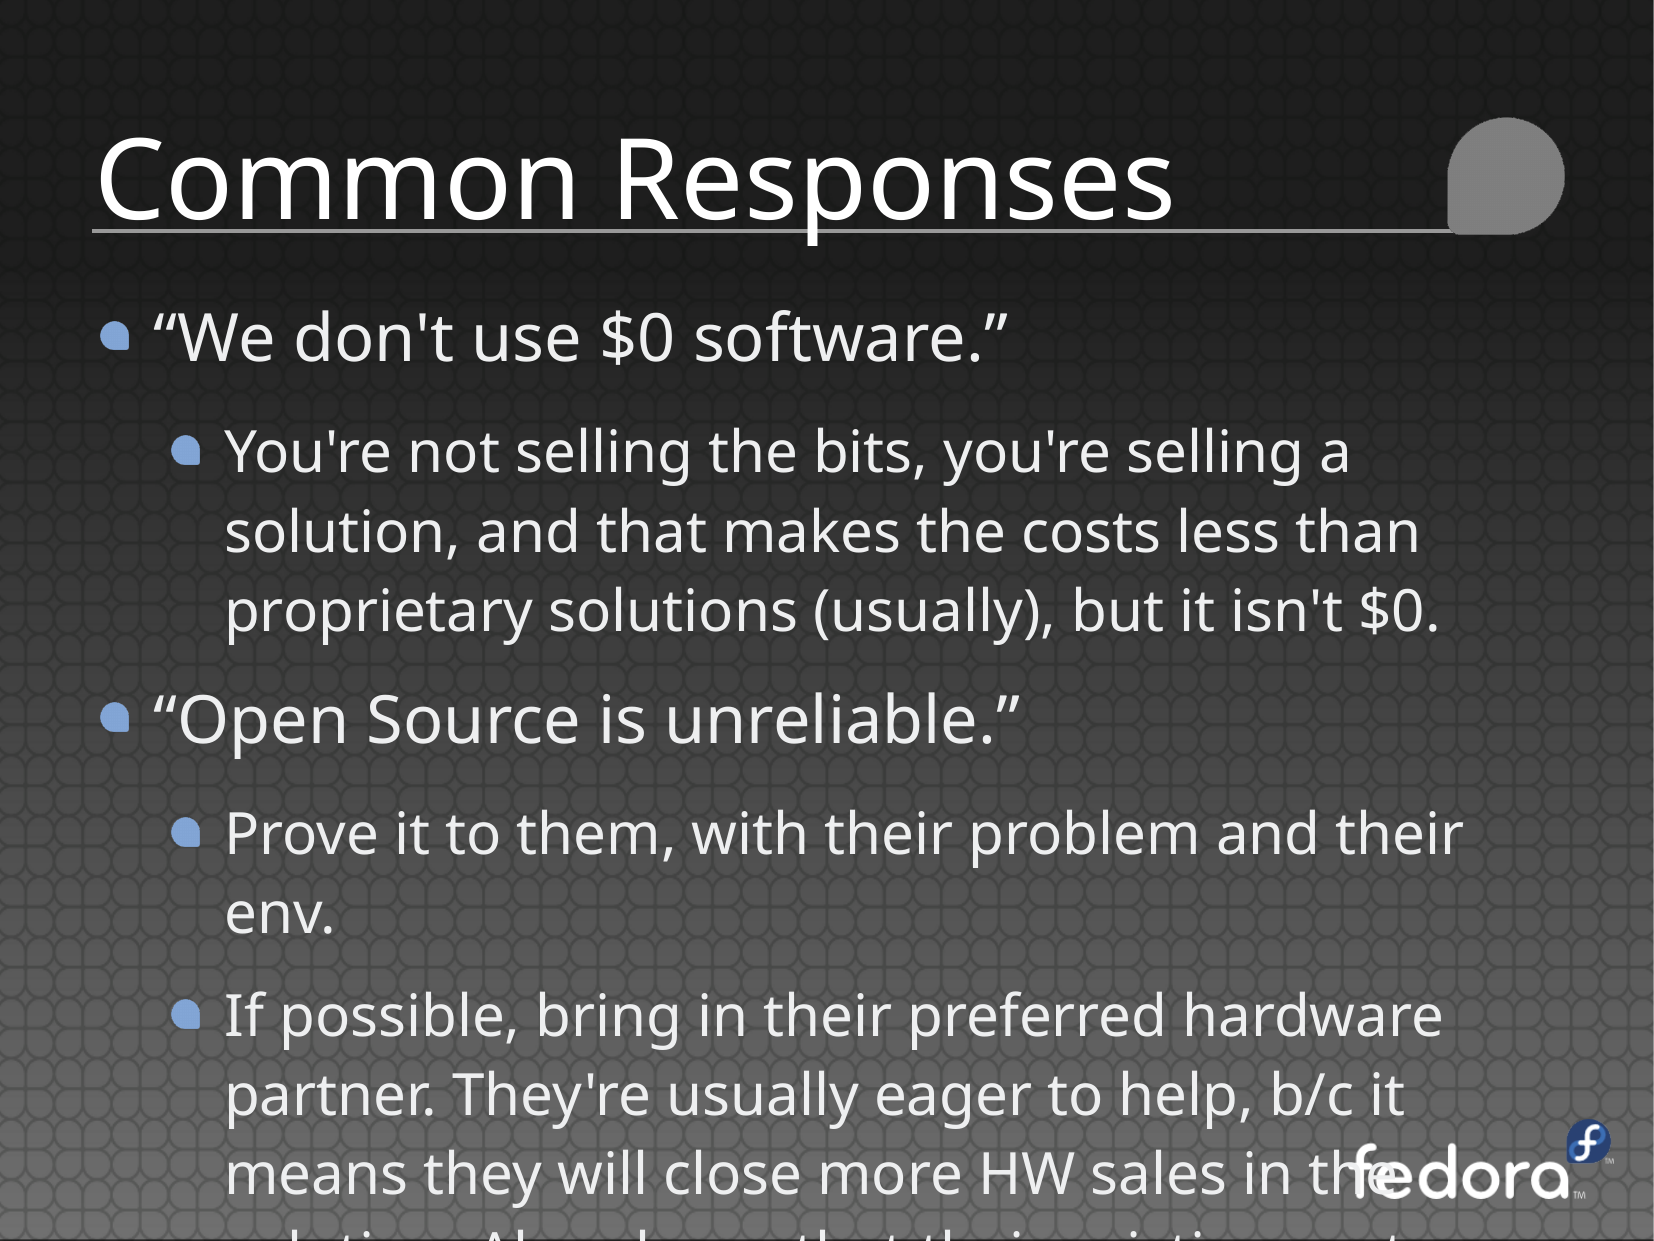

Common Responses
# “We don't use $0 software.”
You're not selling the bits, you're selling a solution, and that makes the costs less than proprietary solutions (usually), but it isn't $0.
“Open Source is unreliable.”
Prove it to them, with their problem and their env.
If possible, bring in their preferred hardware partner. They're usually eager to help, b/c it means they will close more HW sales in the solution. Also shows that their existing partner trusts you.